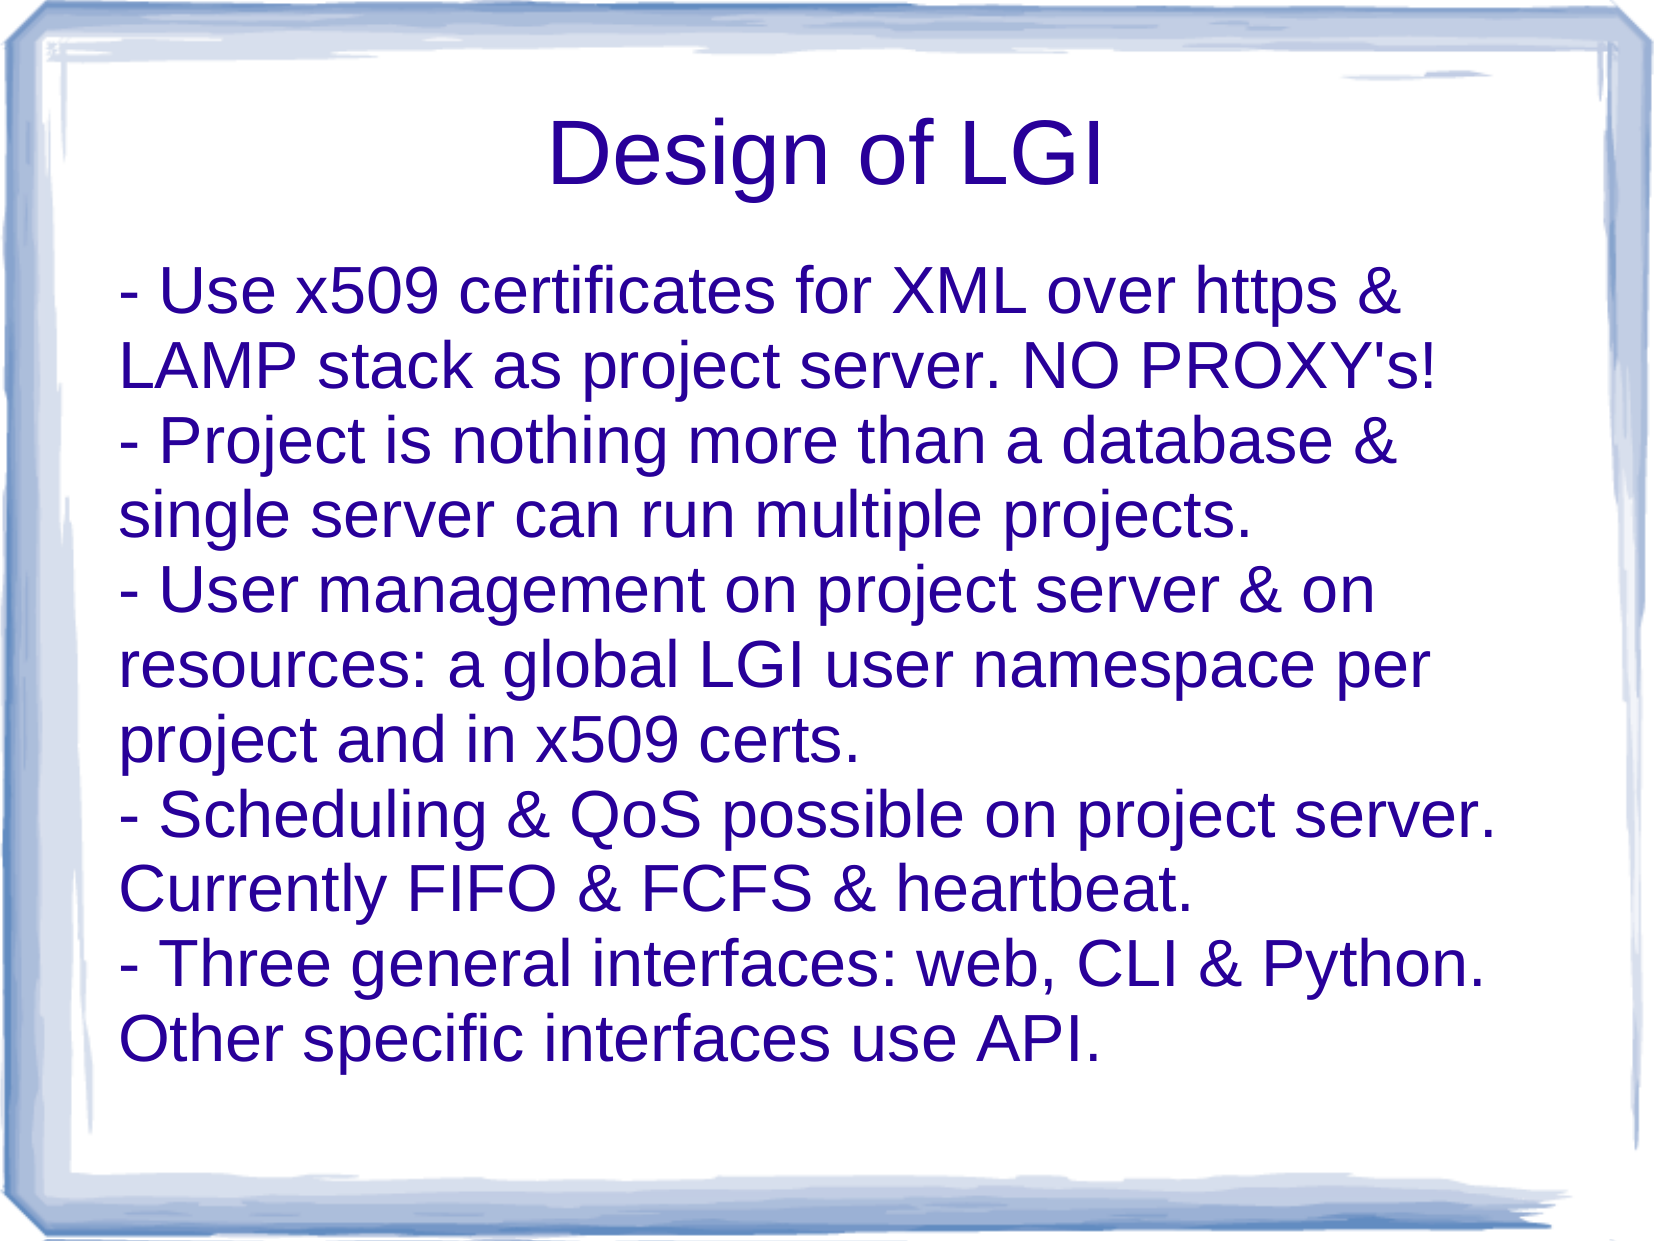

# Design of LGI
- Use x509 certificates for XML over https & LAMP stack as project server. NO PROXY's!
- Project is nothing more than a database & single server can run multiple projects.
- User management on project server & on resources: a global LGI user namespace per project and in x509 certs.
- Scheduling & QoS possible on project server. Currently FIFO & FCFS & heartbeat.
- Three general interfaces: web, CLI & Python. Other specific interfaces use API.